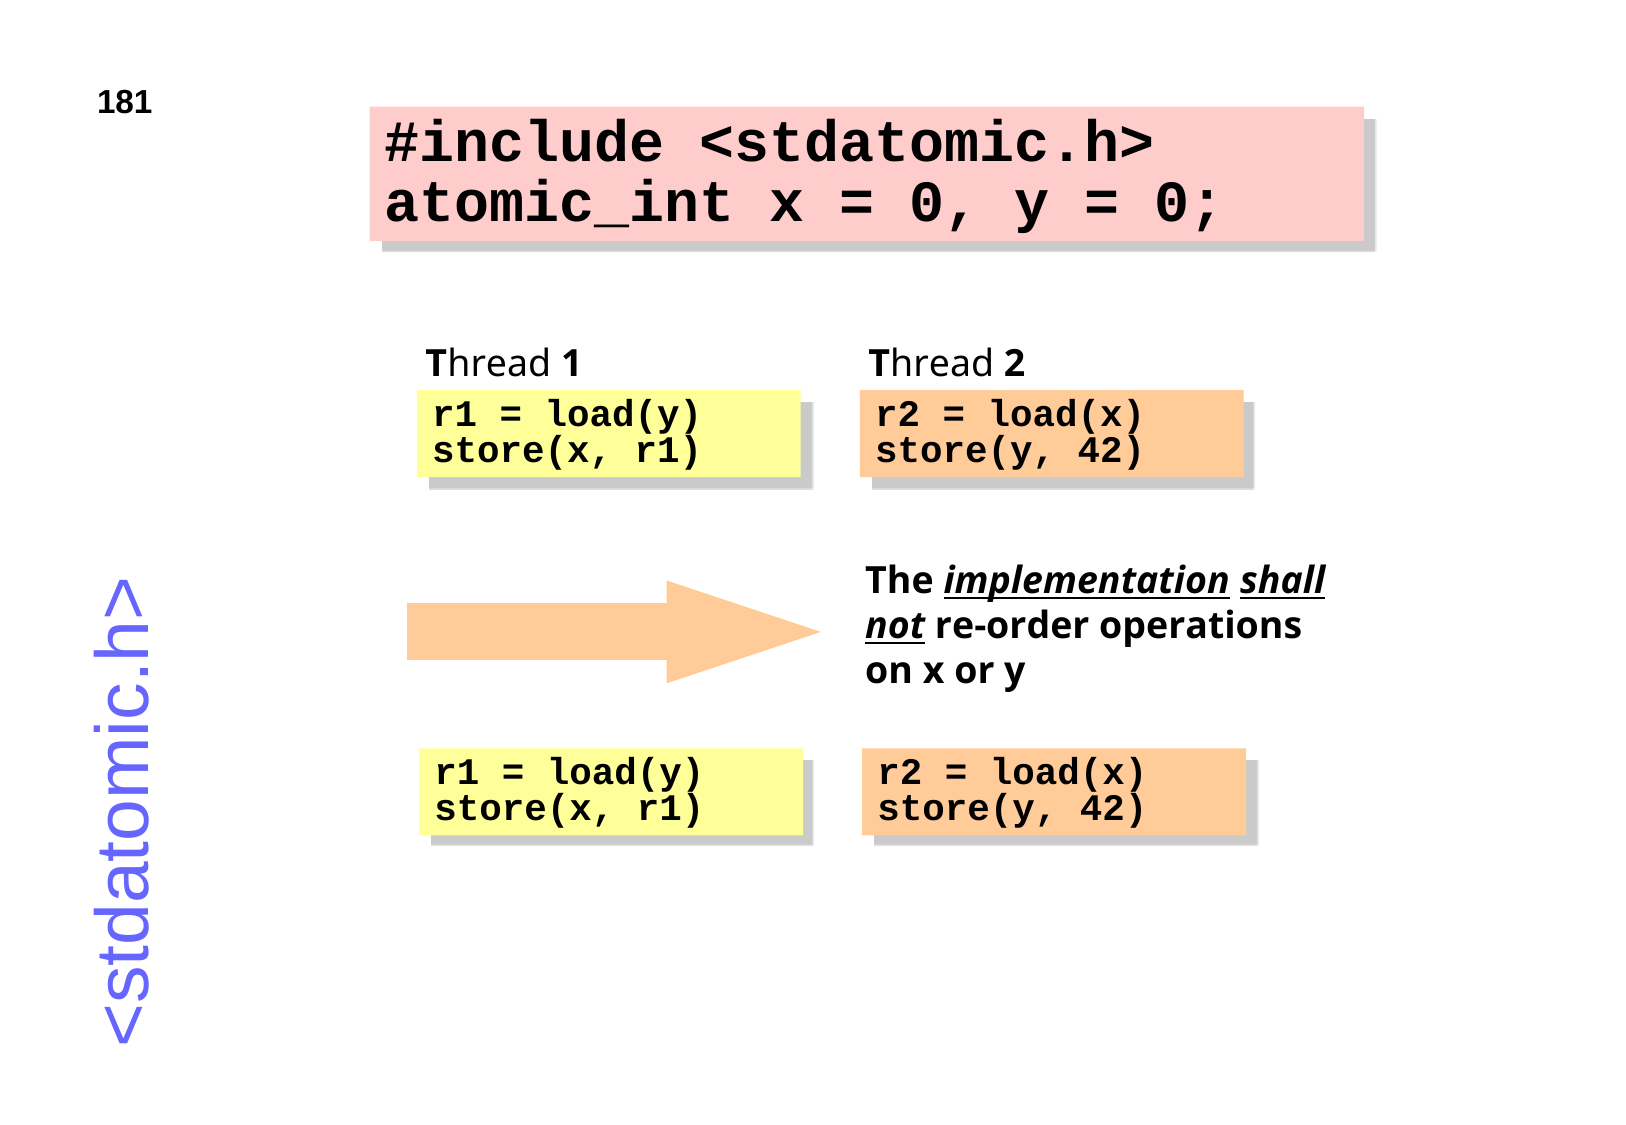

181
#include <stdatomic.h>
atomic_int x = 0, y = 0;
Thread 1
Thread 2
r1 = load(y)
store(x, r1)
r2 = load(x)
store(y, 42)
# <stdatomic.h>
The implementation shall not re-order operations on x or y
r1 = load(y)
store(x, r1)
r2 = load(x)
store(y, 42)